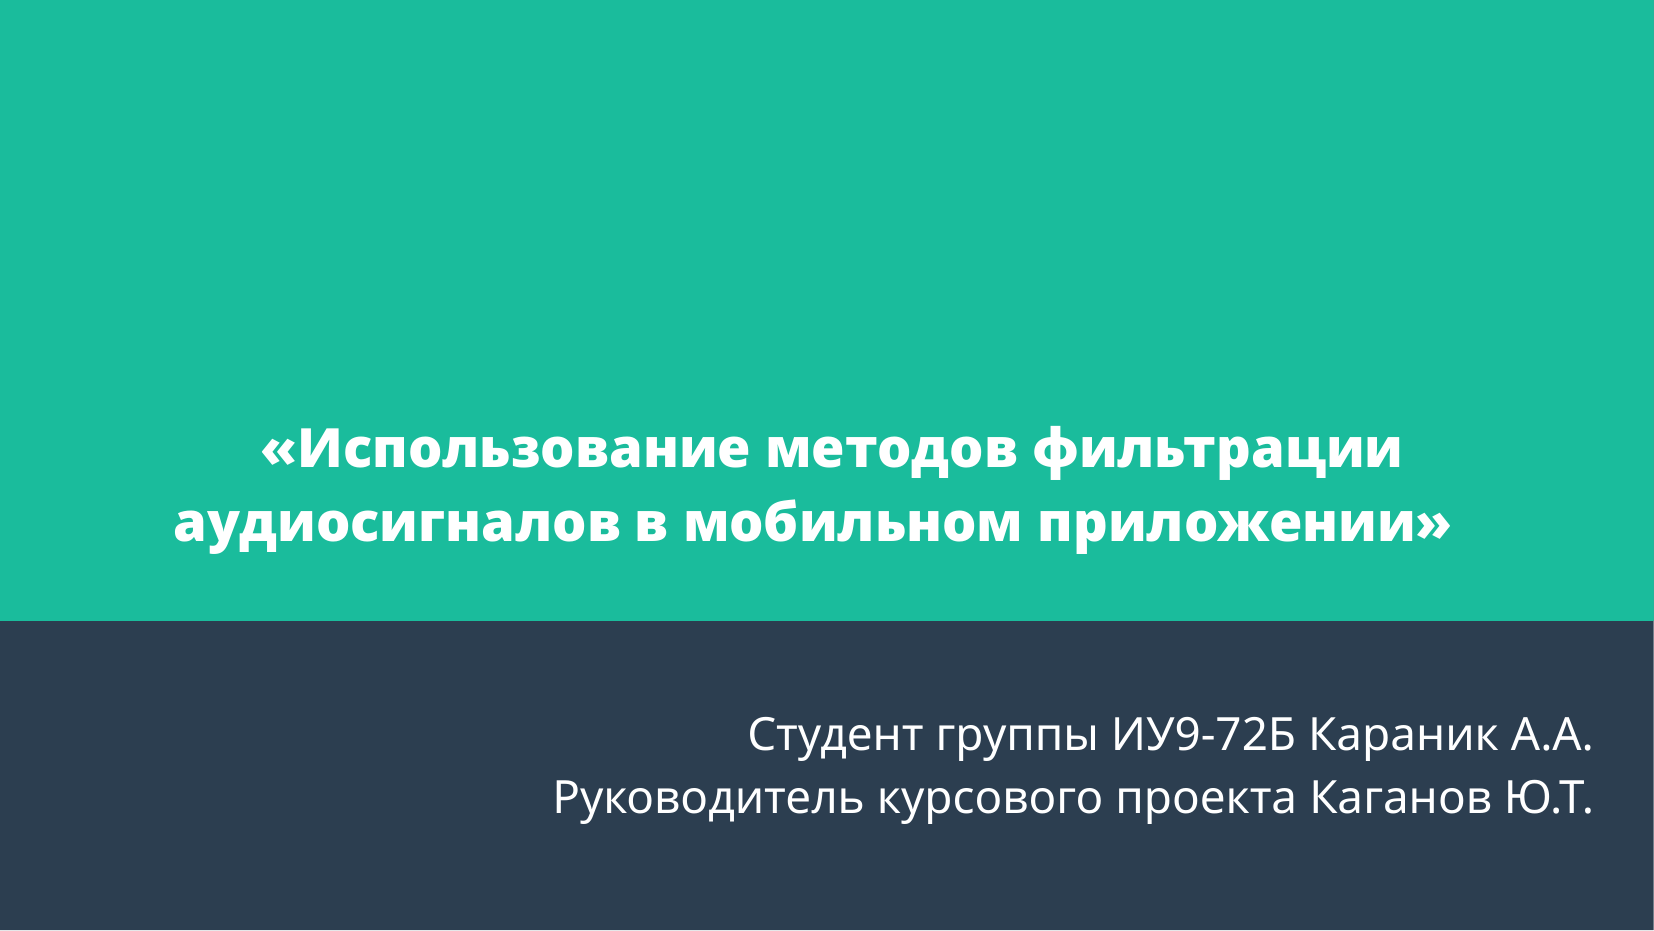

# «Использование методов фильтрации аудиосигналов в мобильном приложении»
Студент группы ИУ9-72Б Караник А.А.
Руководитель курсового проекта Каганов Ю.Т.